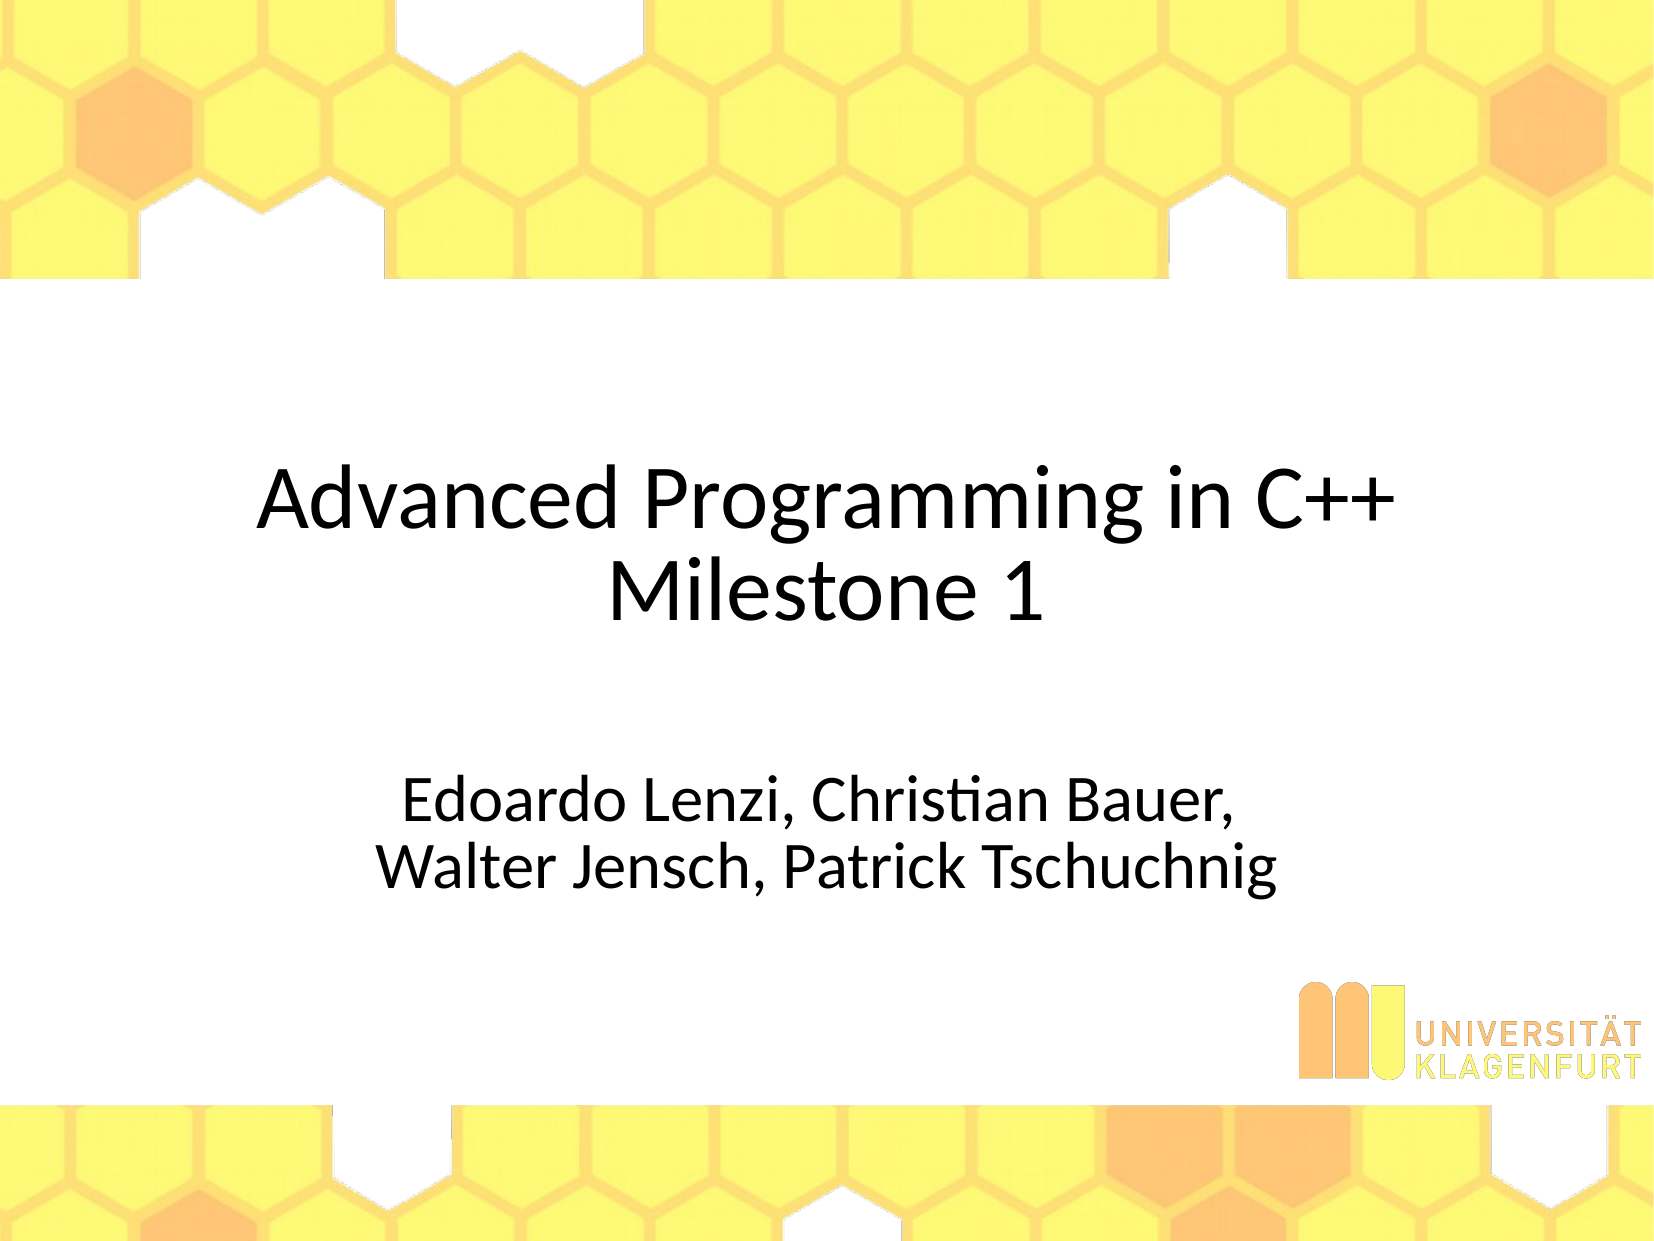

# Advanced Programming in C++ Milestone 1
Edoardo Lenzi, Christian Bauer,
Walter Jensch, Patrick Tschuchnig